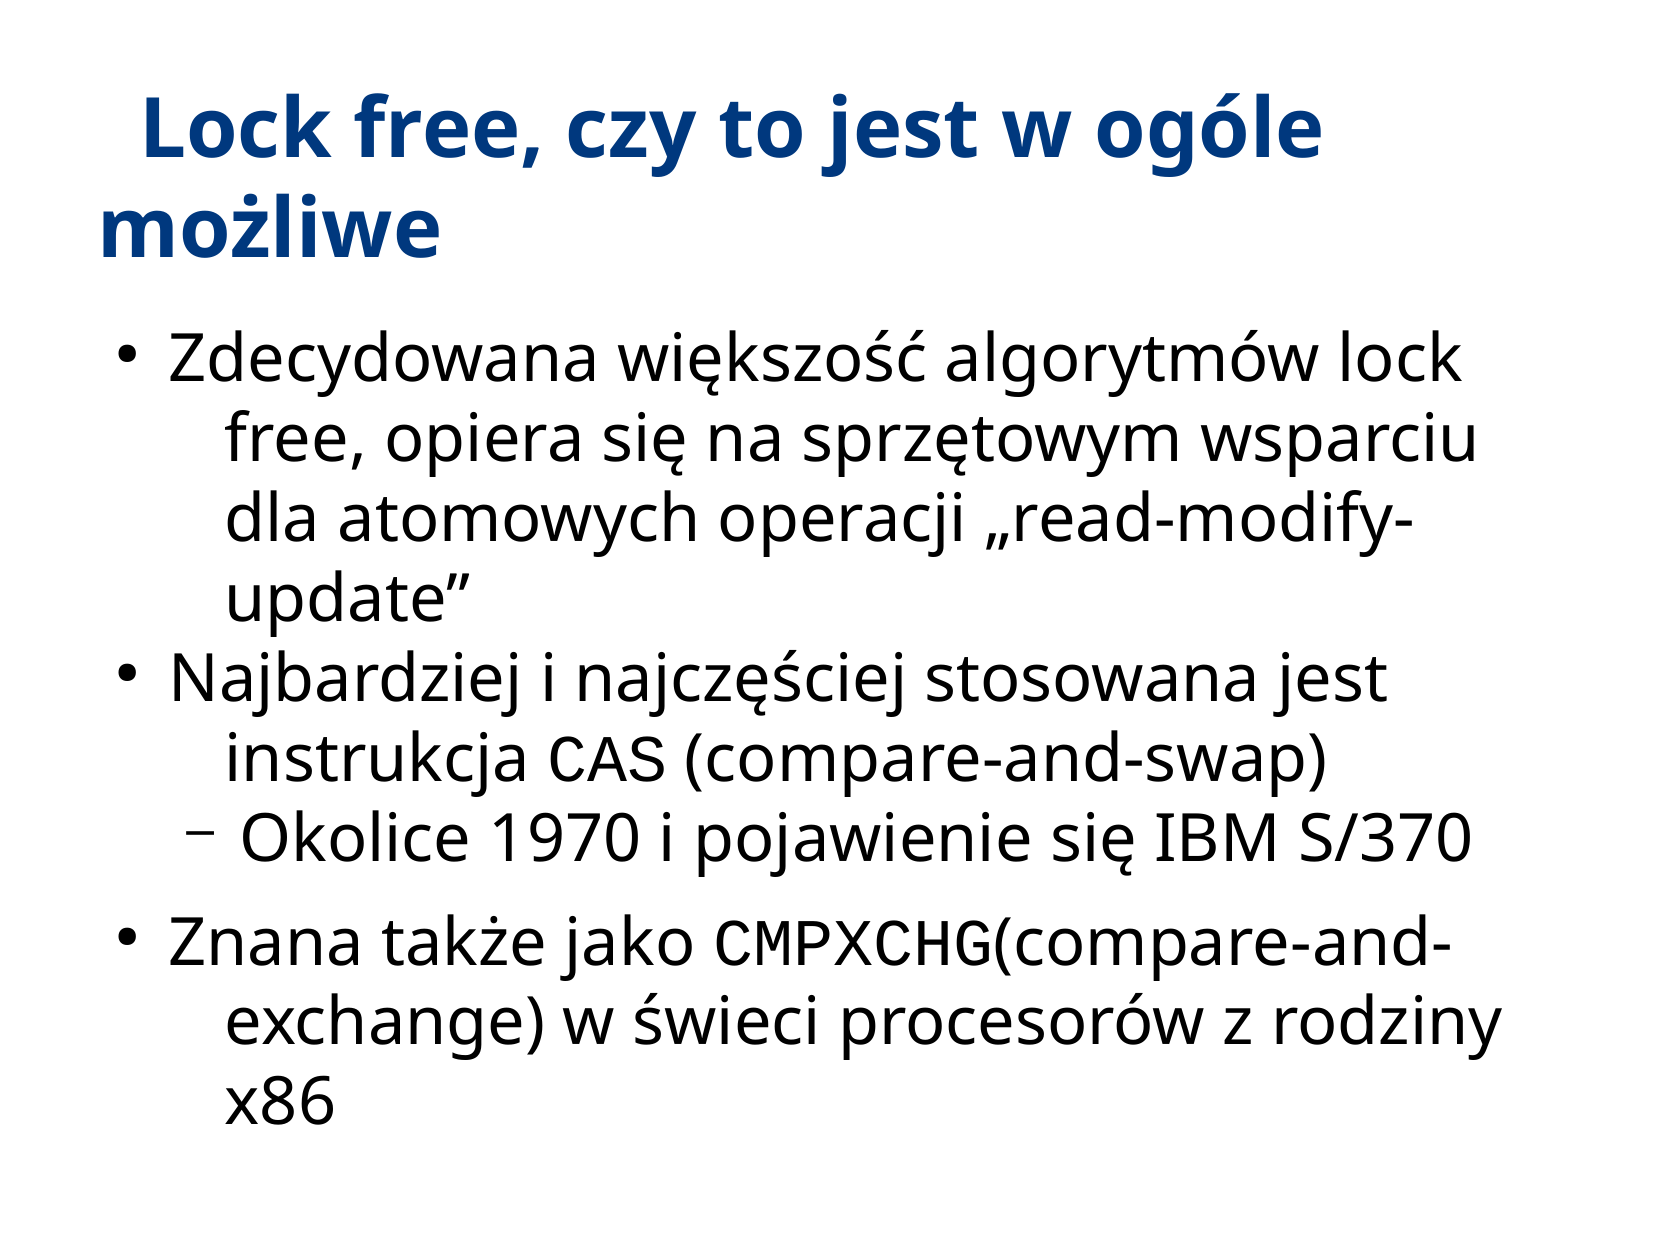

Lock free, czy to jest w ogóle możliwe
# Zdecydowana większość algorytmów lock free, opiera się na sprzętowym wsparciu dla atomowych operacji „read-modify-update”
Najbardziej i najczęściej stosowana jest instrukcja CAS (compare-and-swap)
Okolice 1970 i pojawienie się IBM S/370
Znana także jako CMPXCHG(compare-and-exchange) w świeci procesorów z rodziny x86